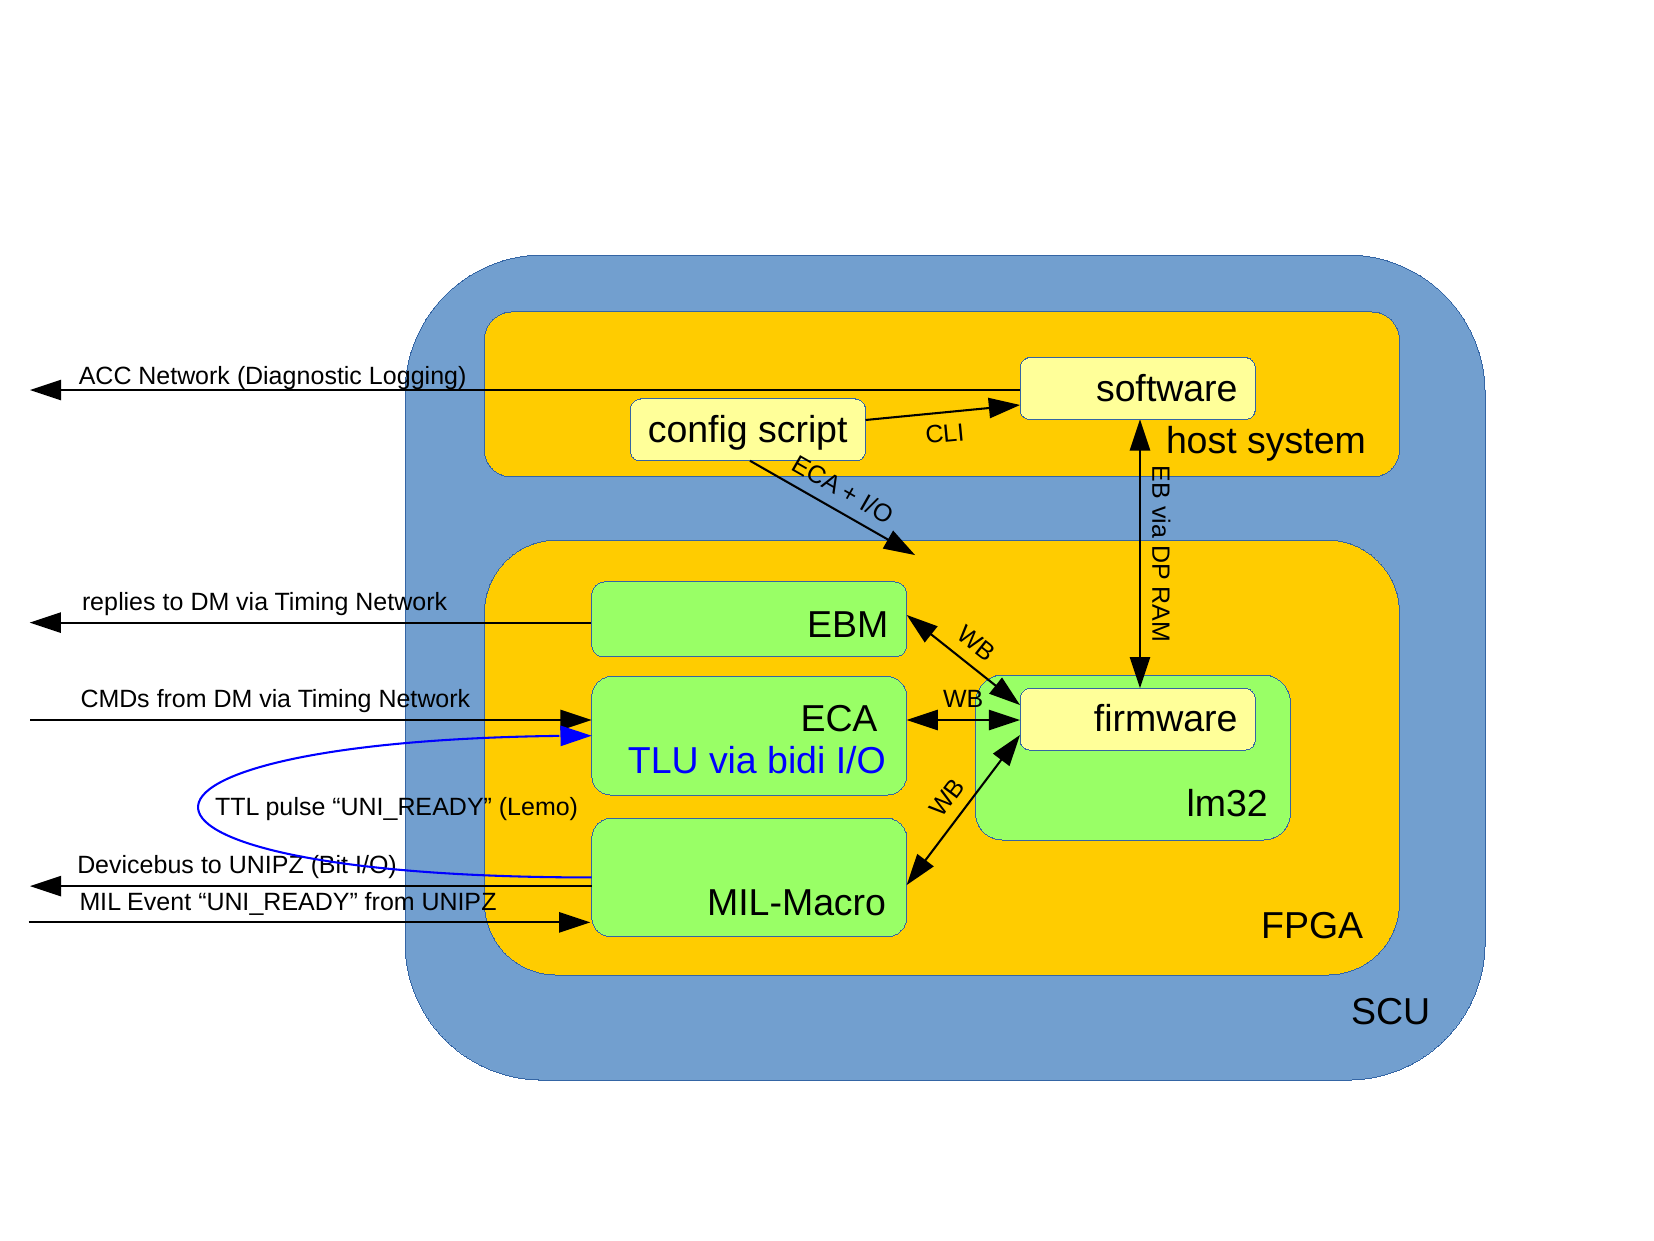

SCU
host system
 software
ACC Network (Diagnostic Logging)
config script
CLI
EB via DP RAM
ECA + I/O
FPGA
EBM
WB
replies to DM via Timing Network
lm32
ECA
TLU via bidi I/O
firmware
CMDs from DM via Timing Network
WB
WB
MIL-Macro
Devicebus to UNIPZ (Bit I/O)
MIL Event “UNI_READY” from UNIPZ